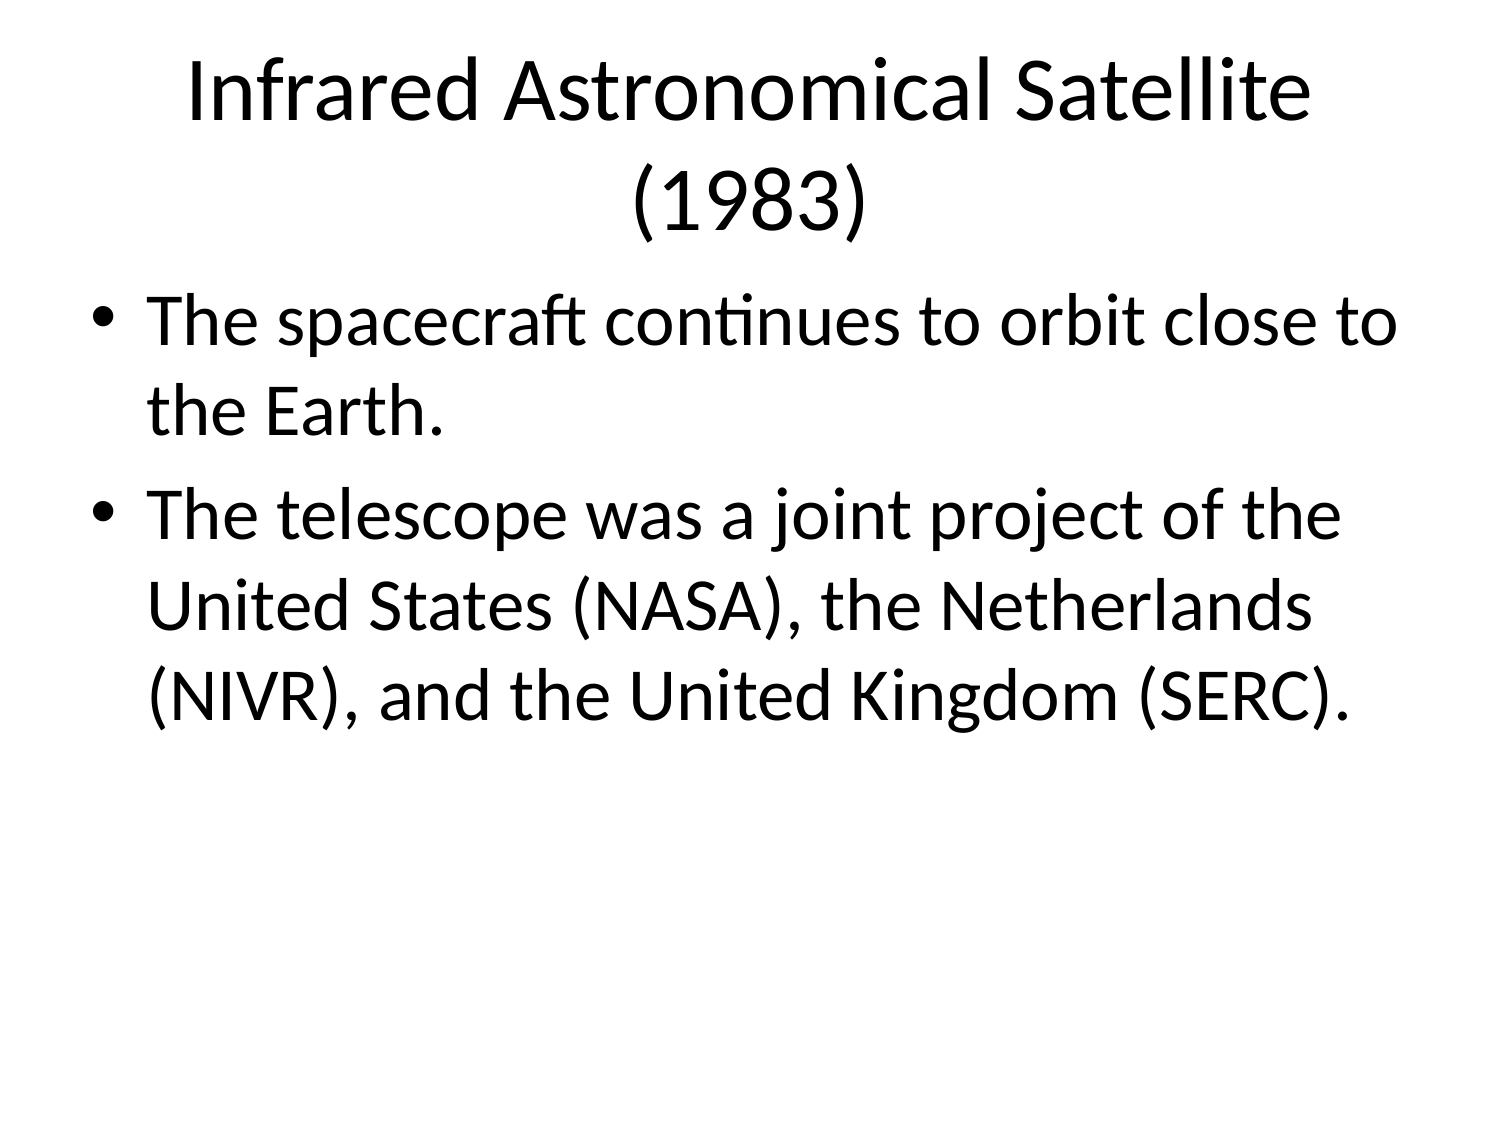

# Infrared Astronomical Satellite (1983)
The spacecraft continues to orbit close to the Earth.
The telescope was a joint project of the United States (NASA), the Netherlands (NIVR), and the United Kingdom (SERC).